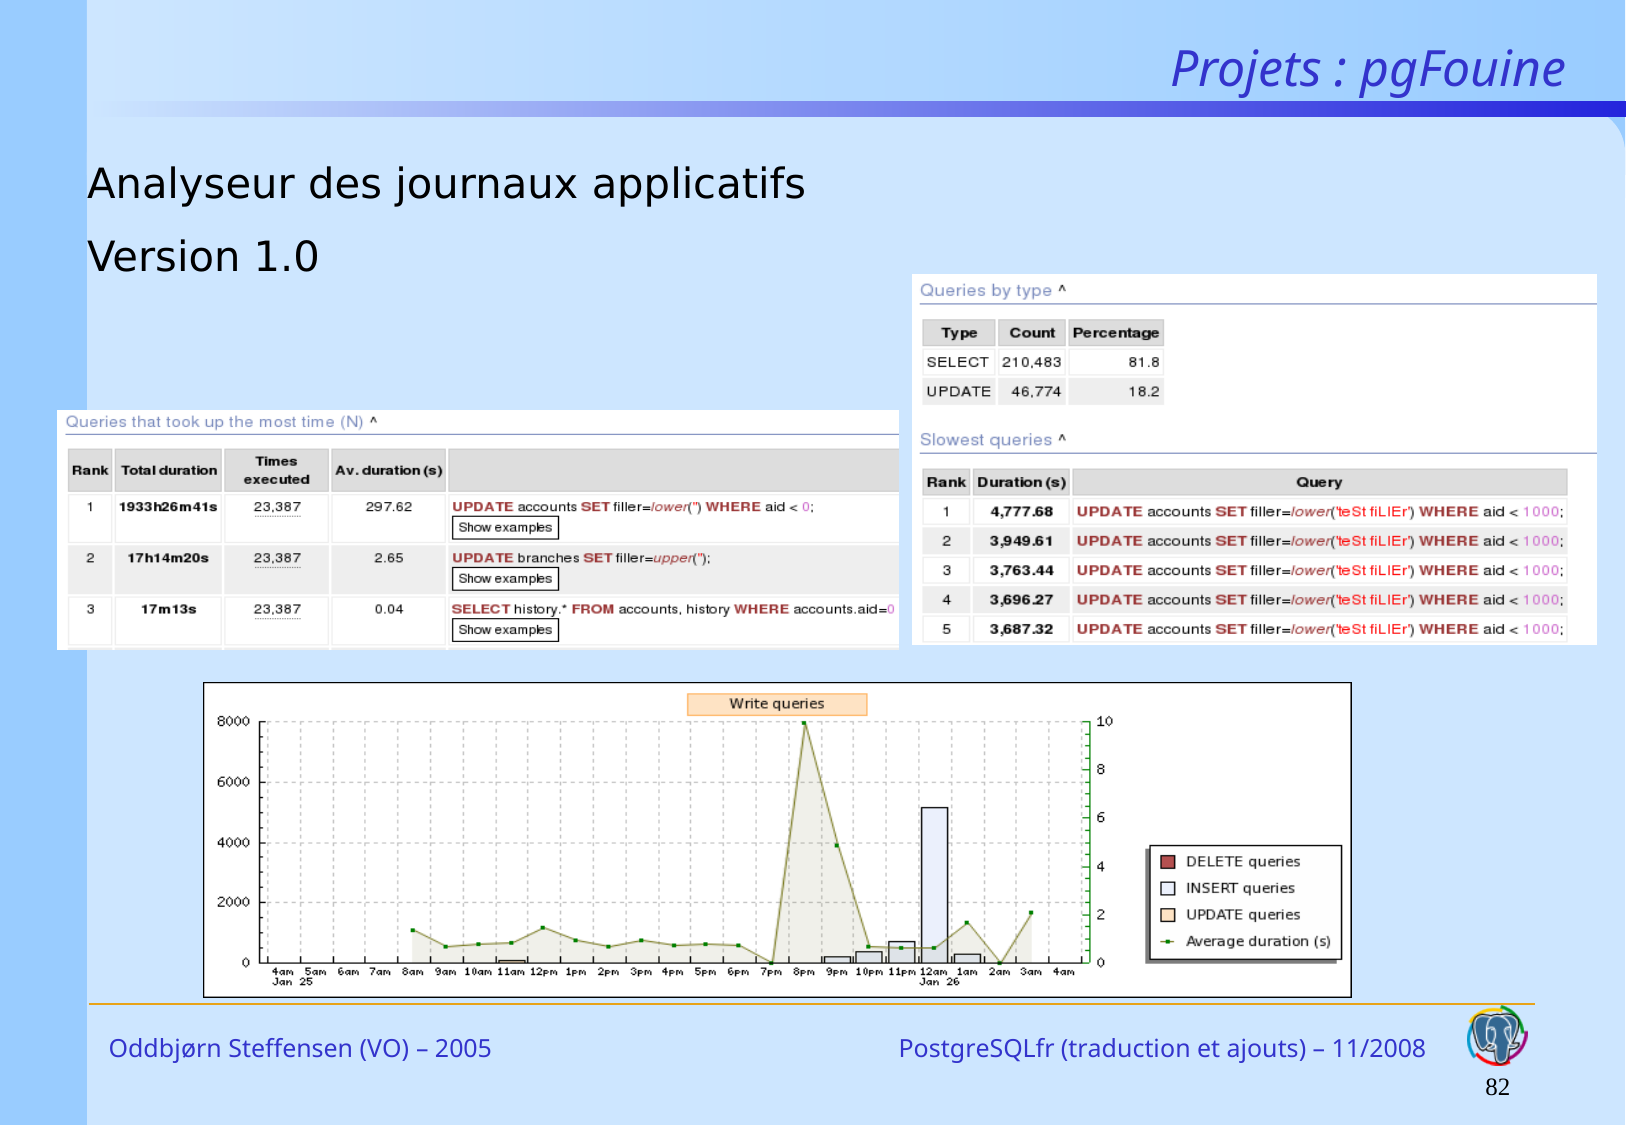

# Projets : pgFouine
Analyseur des journaux applicatifs
Version 1.0